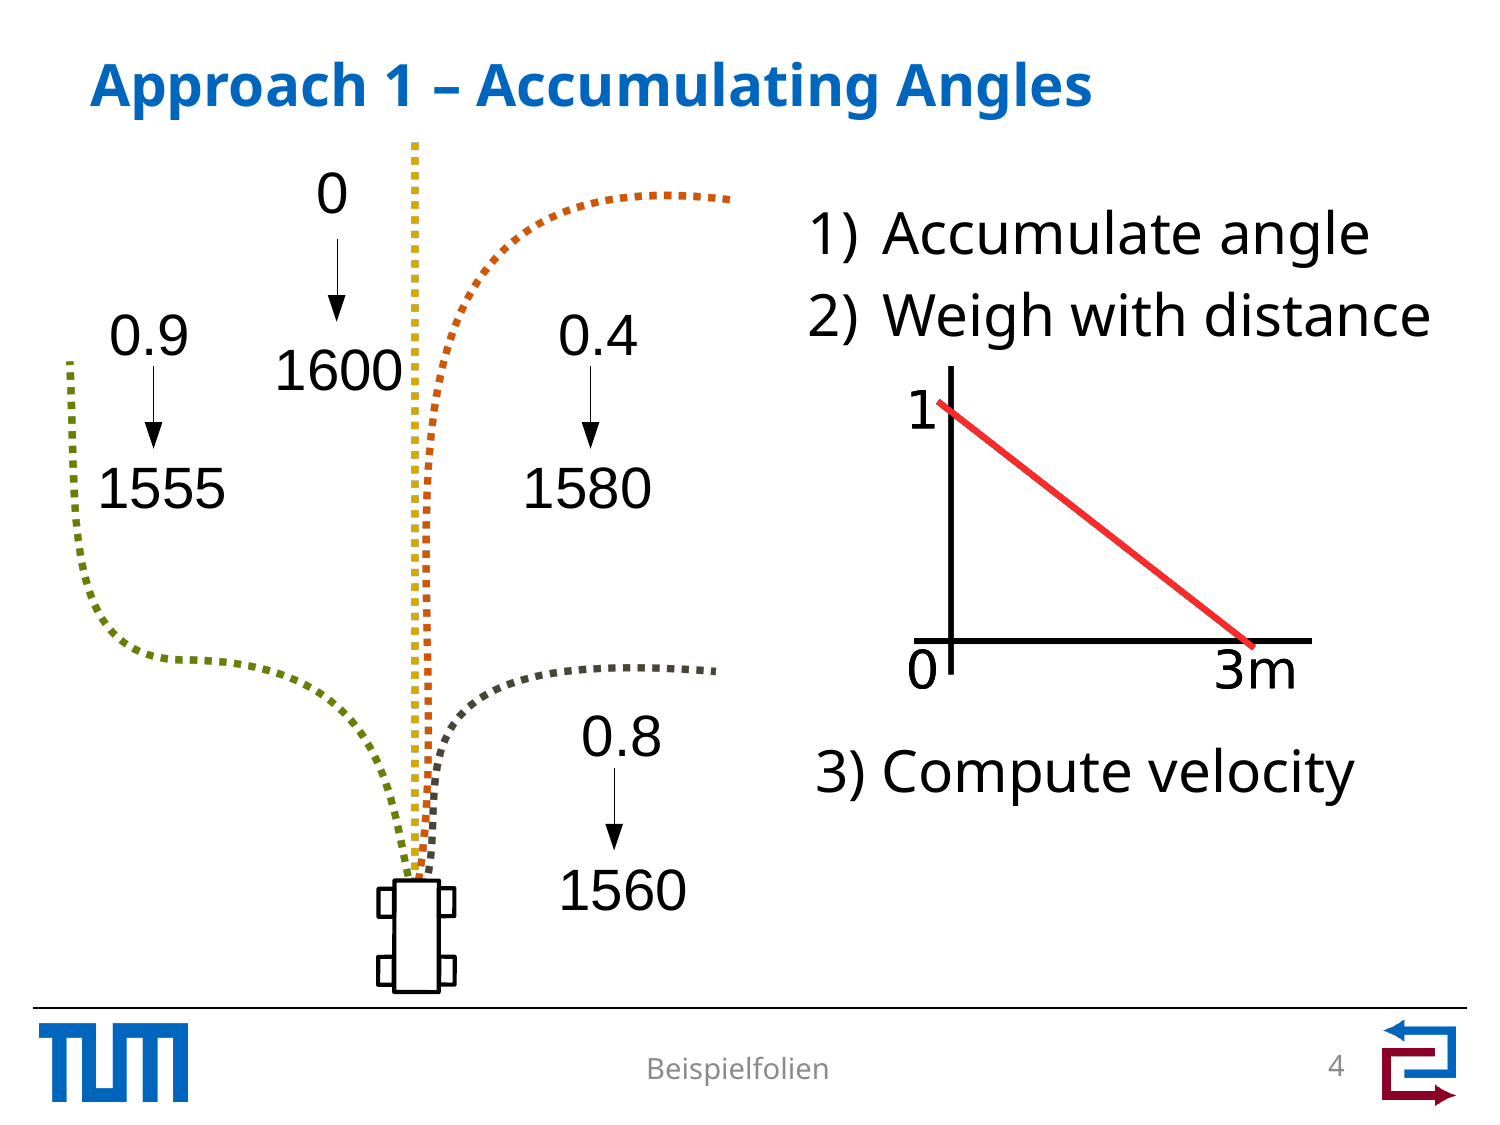

# Approach 1 – Accumulating Angles
0
Accumulate angle
Weigh with distance
0.9
0.4
1600
1555
1580
0.8
3) Compute velocity
1560
Beispielfolien